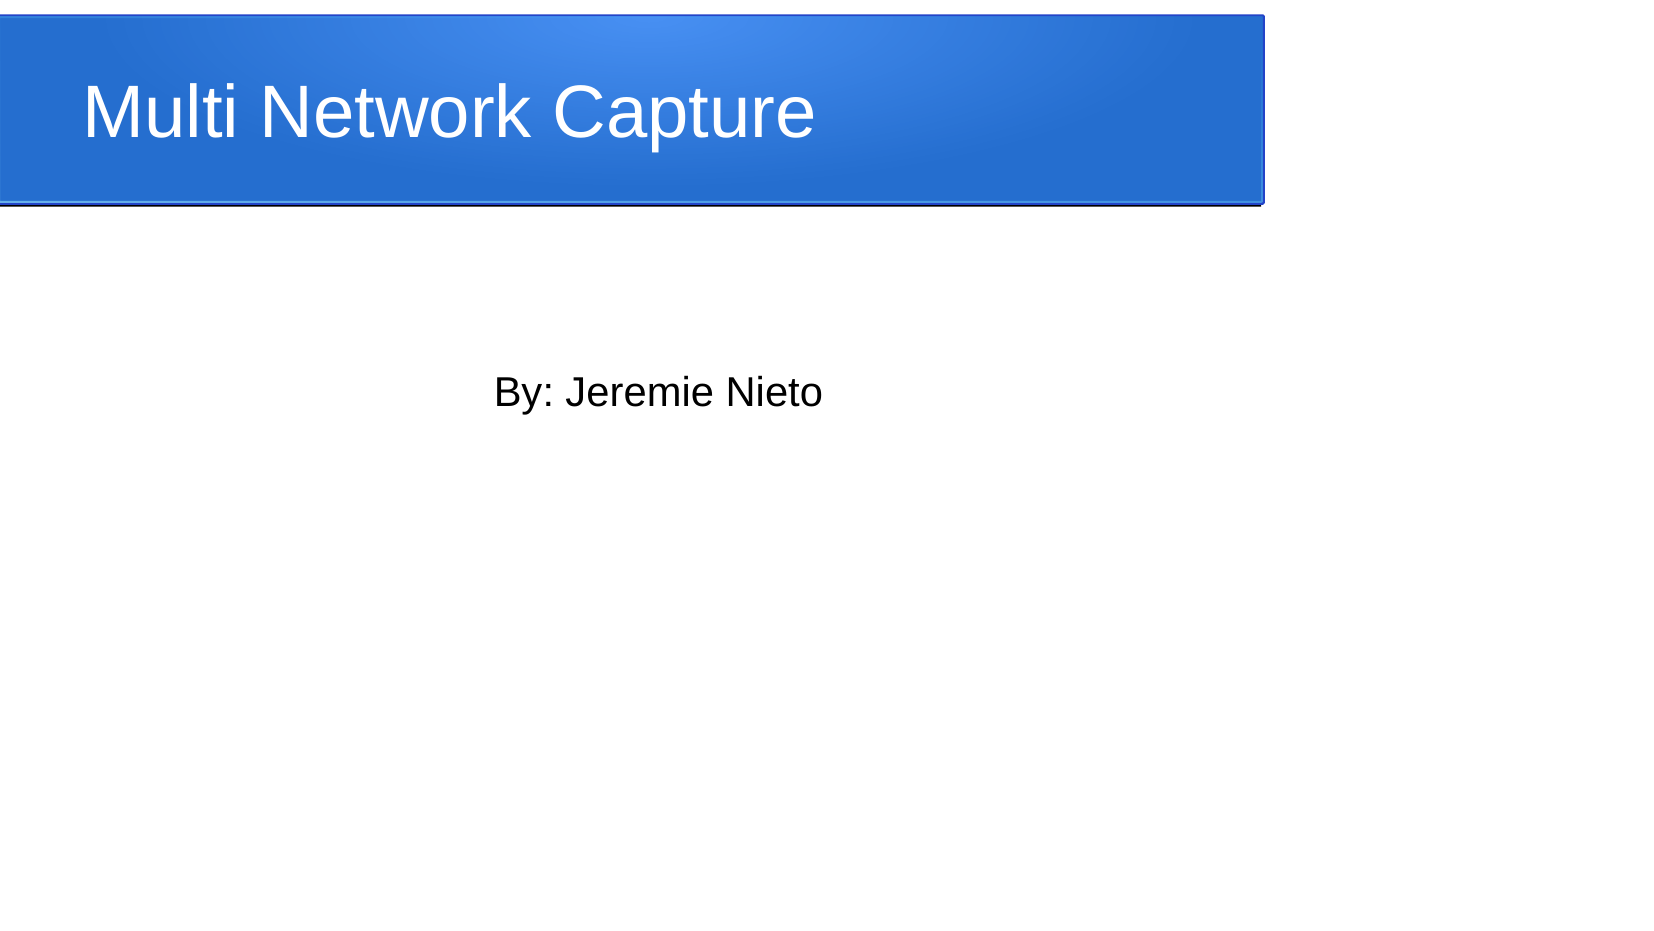

# Multi Network Capture
By: Jeremie Nieto